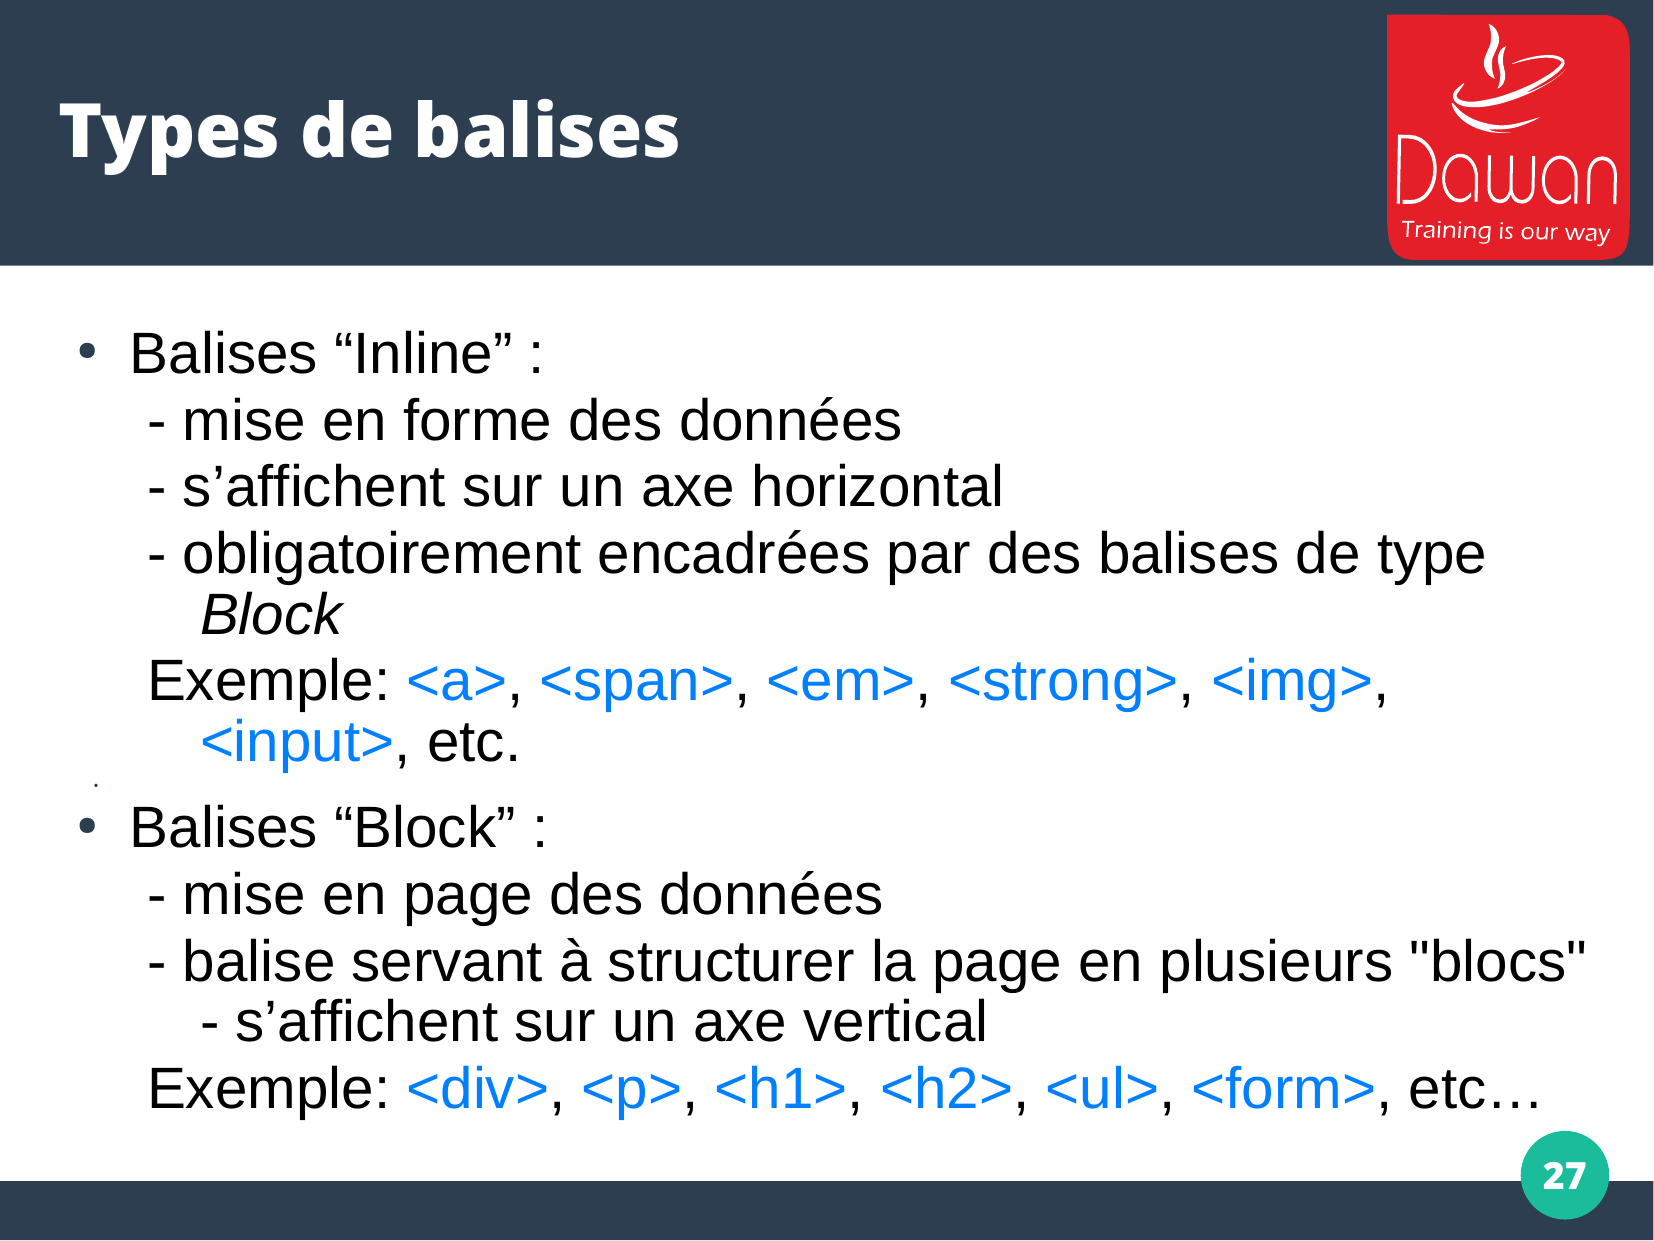

# Types de balises
Balises “Inline” :
- mise en forme des données
- s’affichent sur un axe horizontal
- obligatoirement encadrées par des balises de type Block
Exemple: <a>, <span>, <em>, <strong>, <img>, <input>, etc.
Balises “Block” :
- mise en page des données
- balise servant à structurer la page en plusieurs "blocs" - s’affichent sur un axe vertical
Exemple: <div>, <p>, <h1>, <h2>, <ul>, <form>, etc…
27